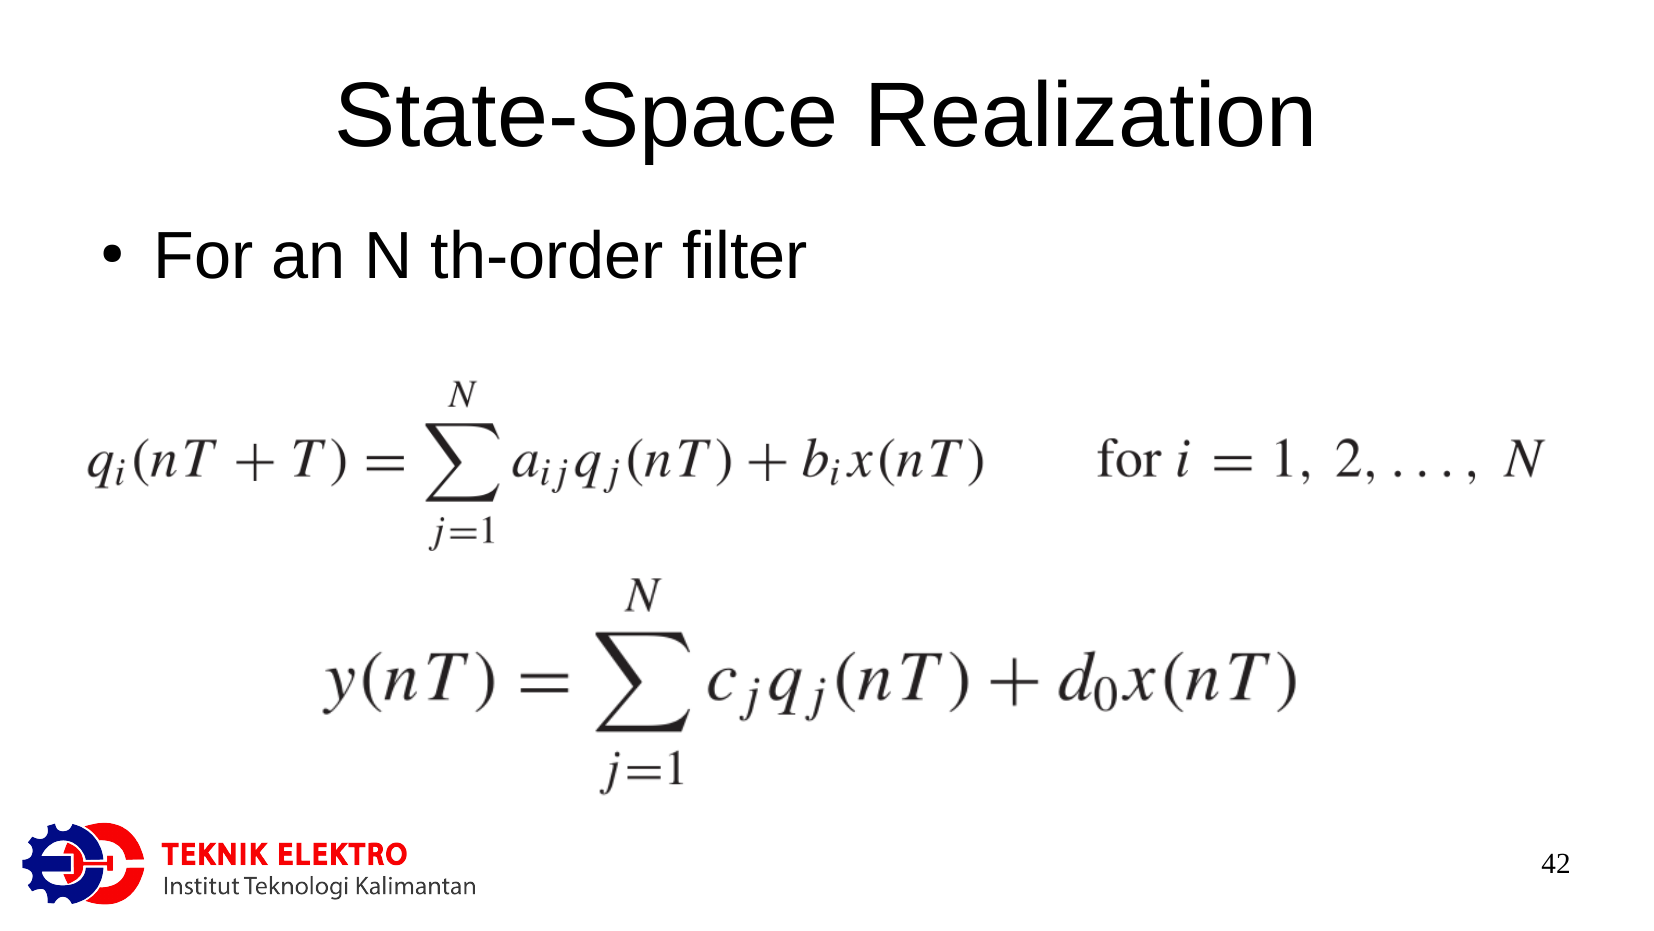

# State-Space Realization
For an N th-order ﬁlter
42